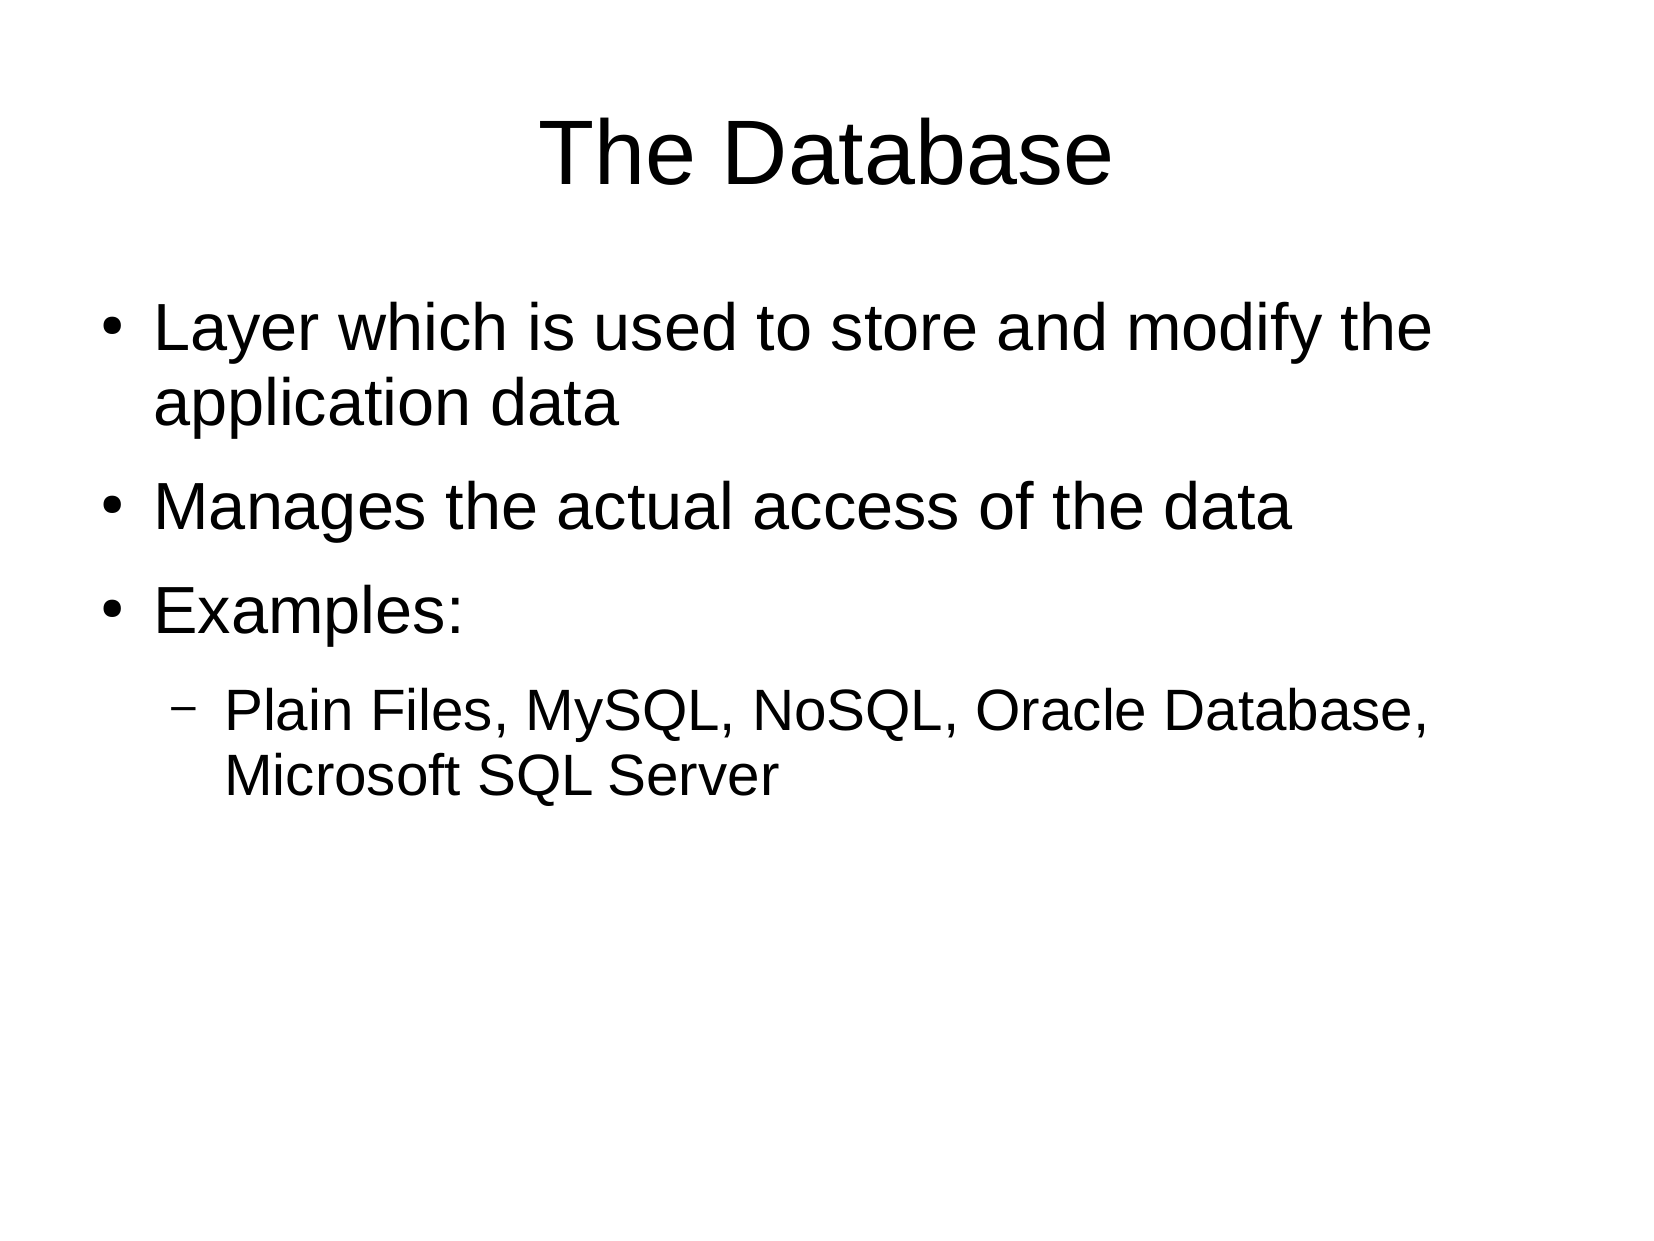

# The Database
Layer which is used to store and modify the application data
Manages the actual access of the data
Examples:
Plain Files, MySQL, NoSQL, Oracle Database, Microsoft SQL Server